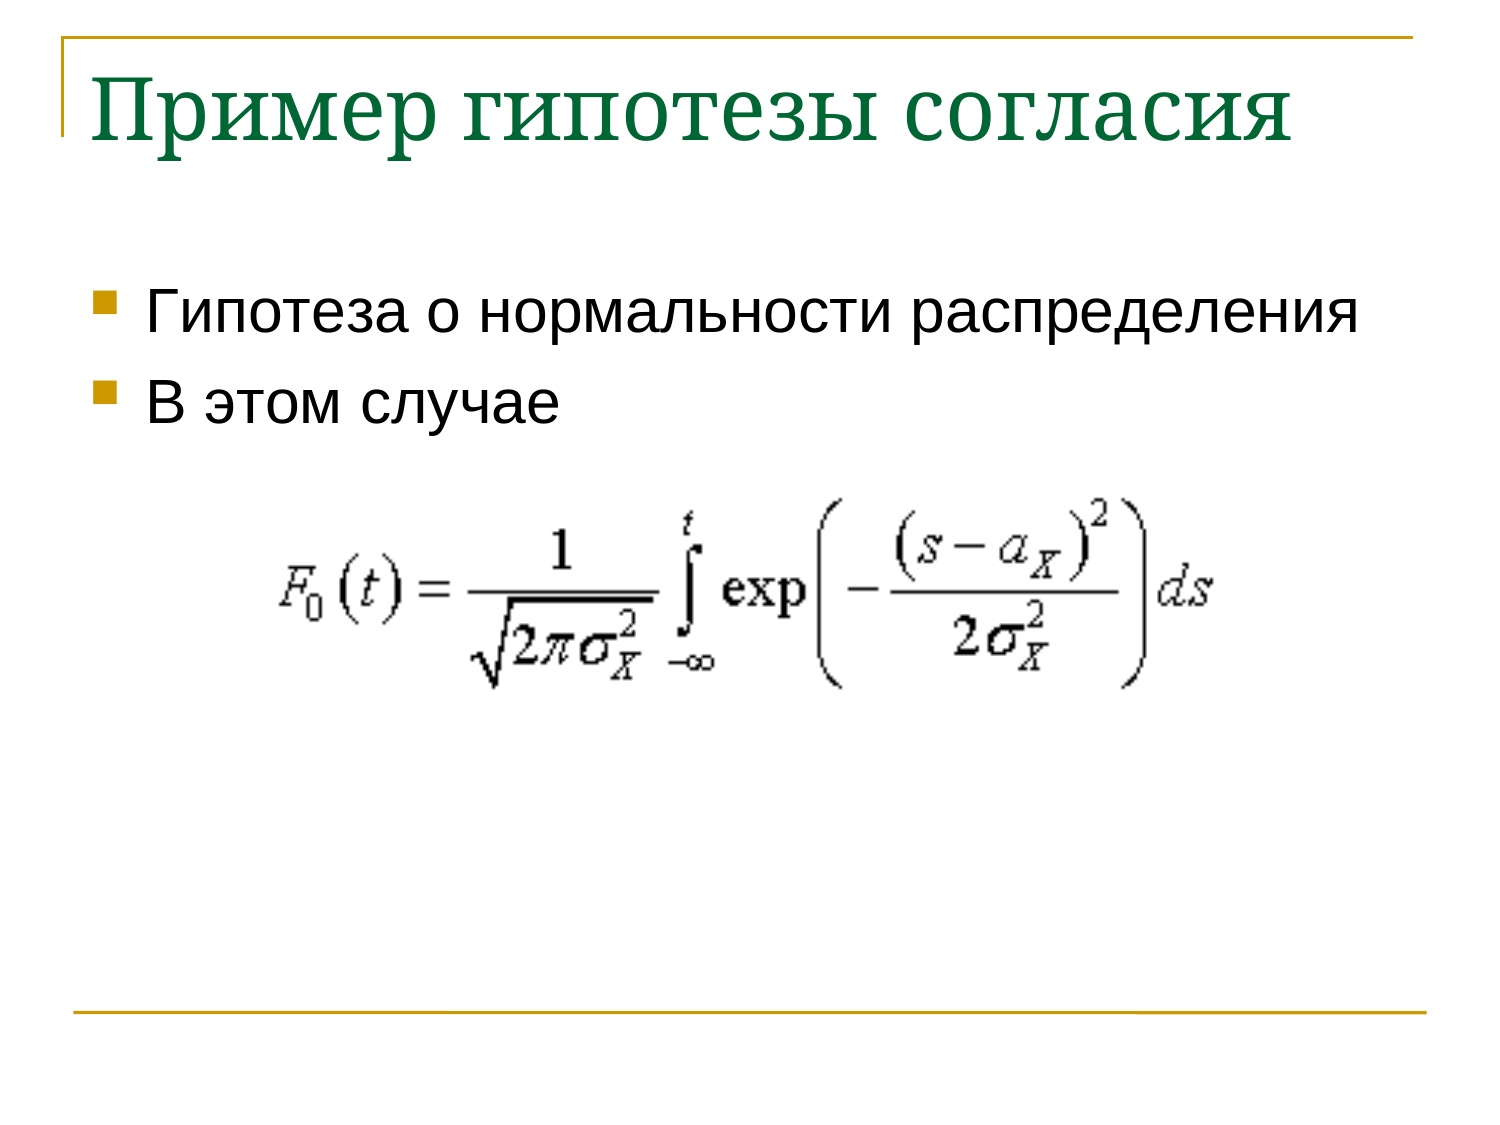

# Пример гипотезы согласия
Гипотеза о нормальности распределения
В этом случае